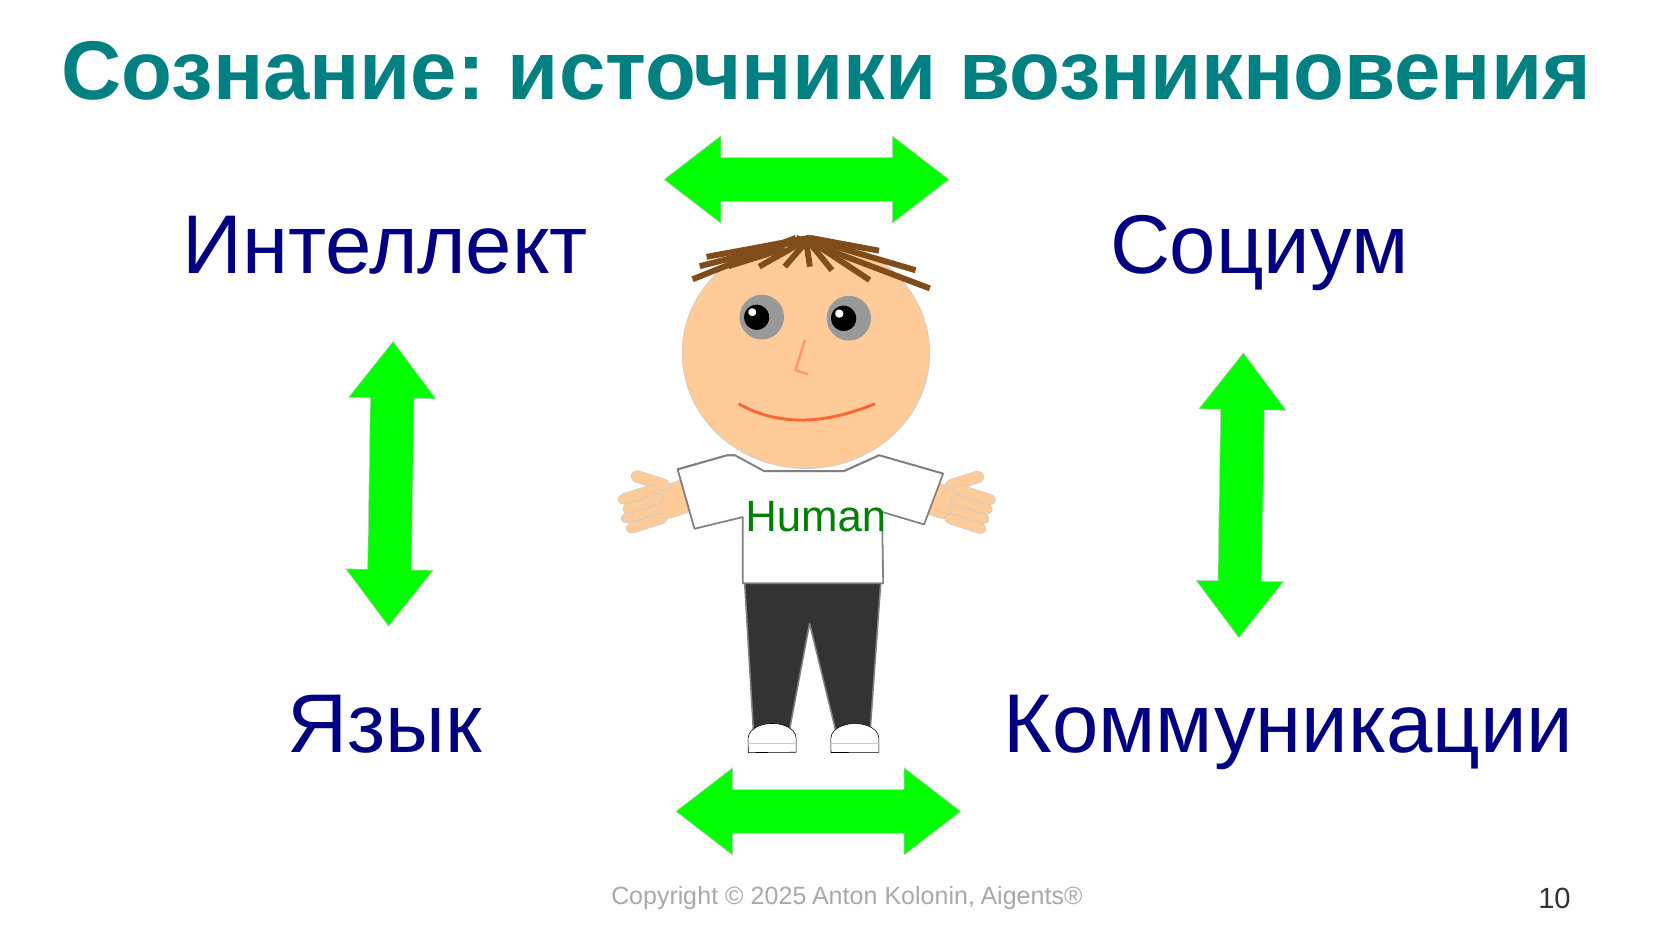

Сознание: источники возникновения
Социум
Интеллект
Human
Коммуникации
Язык
Copyright © 2025 Anton Kolonin, Aigents®
10